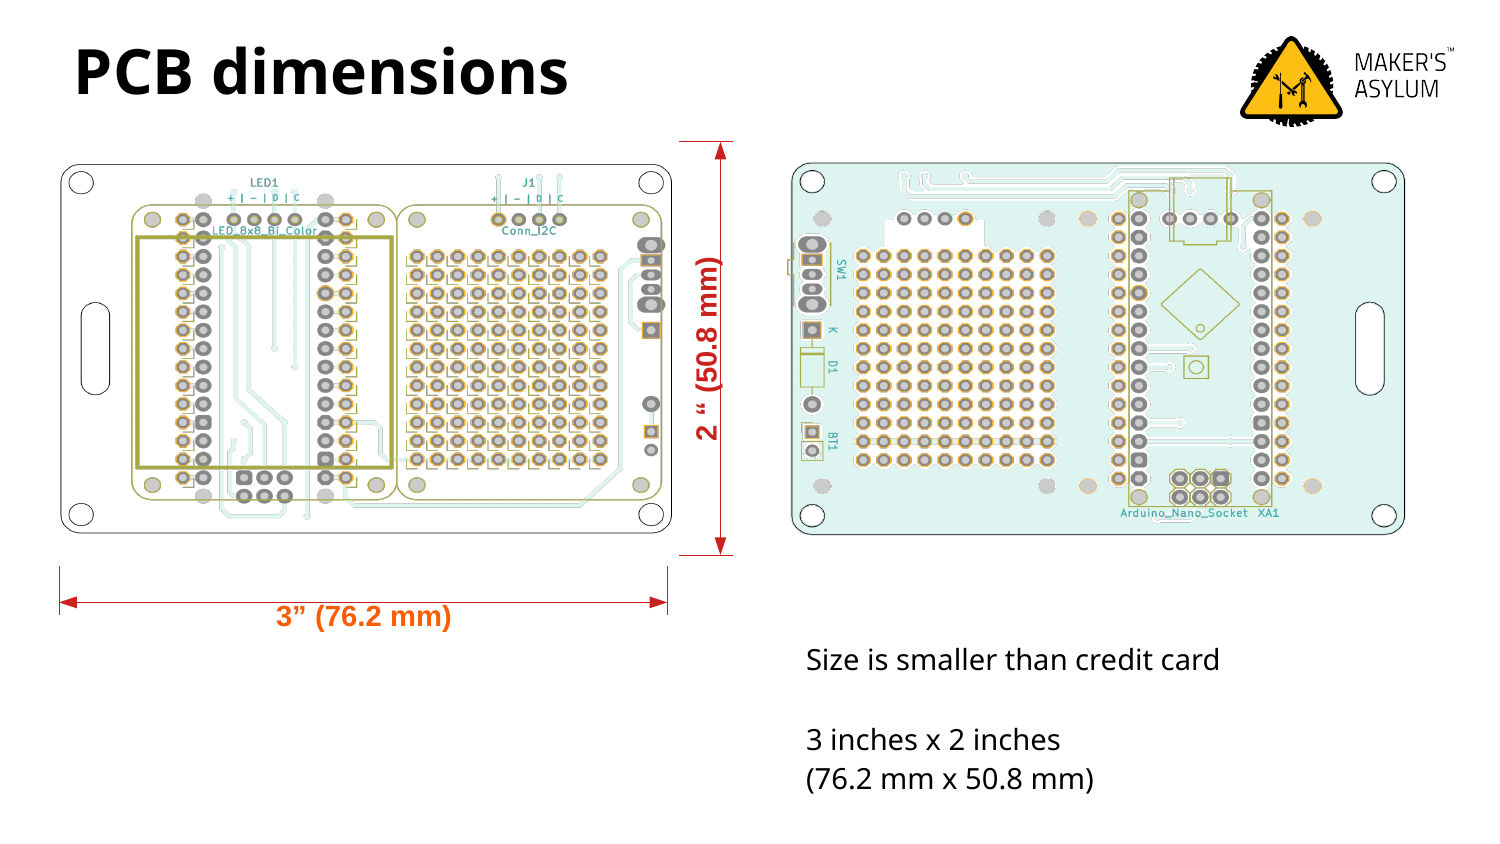

PCB dimensions
Size is smaller than credit card
3 inches x 2 inches
(76.2 mm x 50.8 mm)